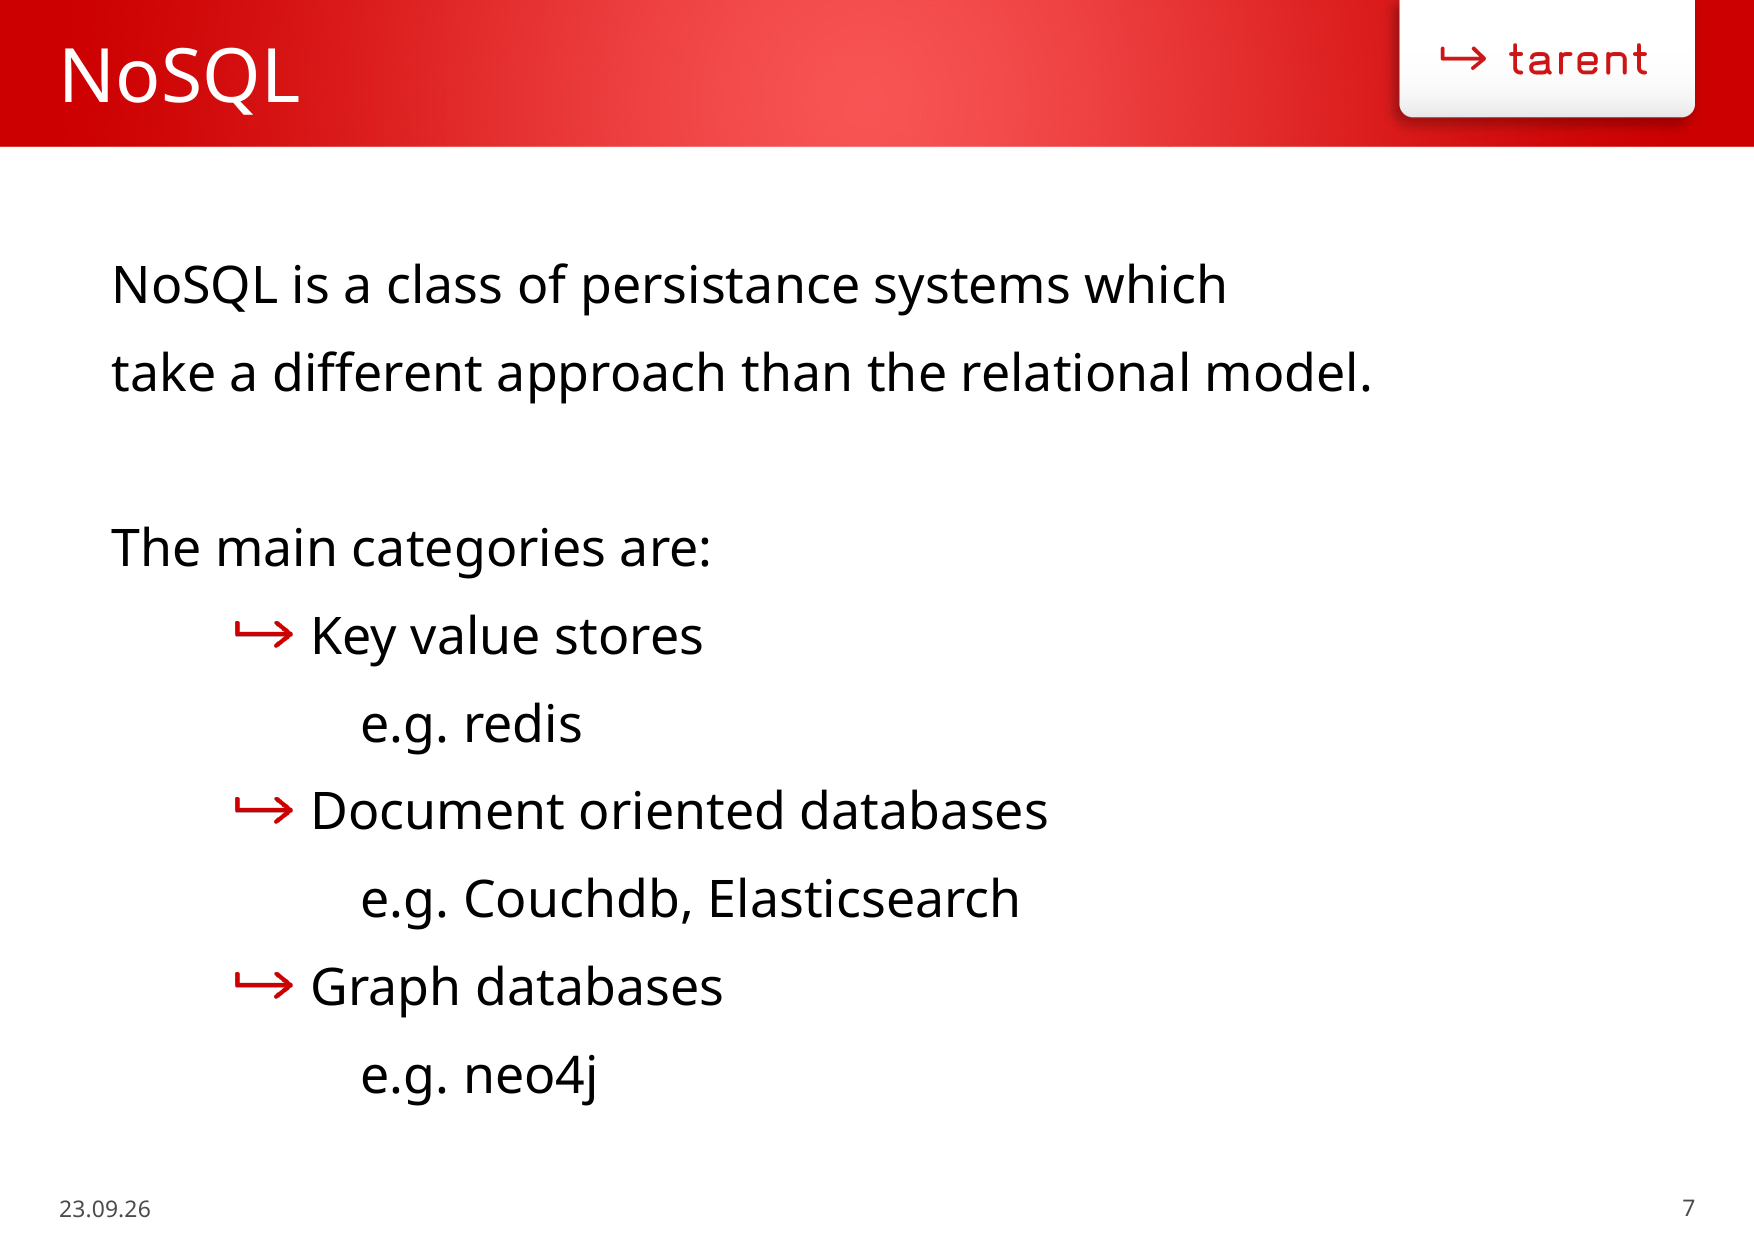

# NoSQL
NoSQL is a class of persistance systems which
take a different approach than the relational model.
The main categories are:
 Key value stores
e.g. redis
 Document oriented databases
e.g. Couchdb, Elasticsearch
 Graph databases
e.g. neo4j